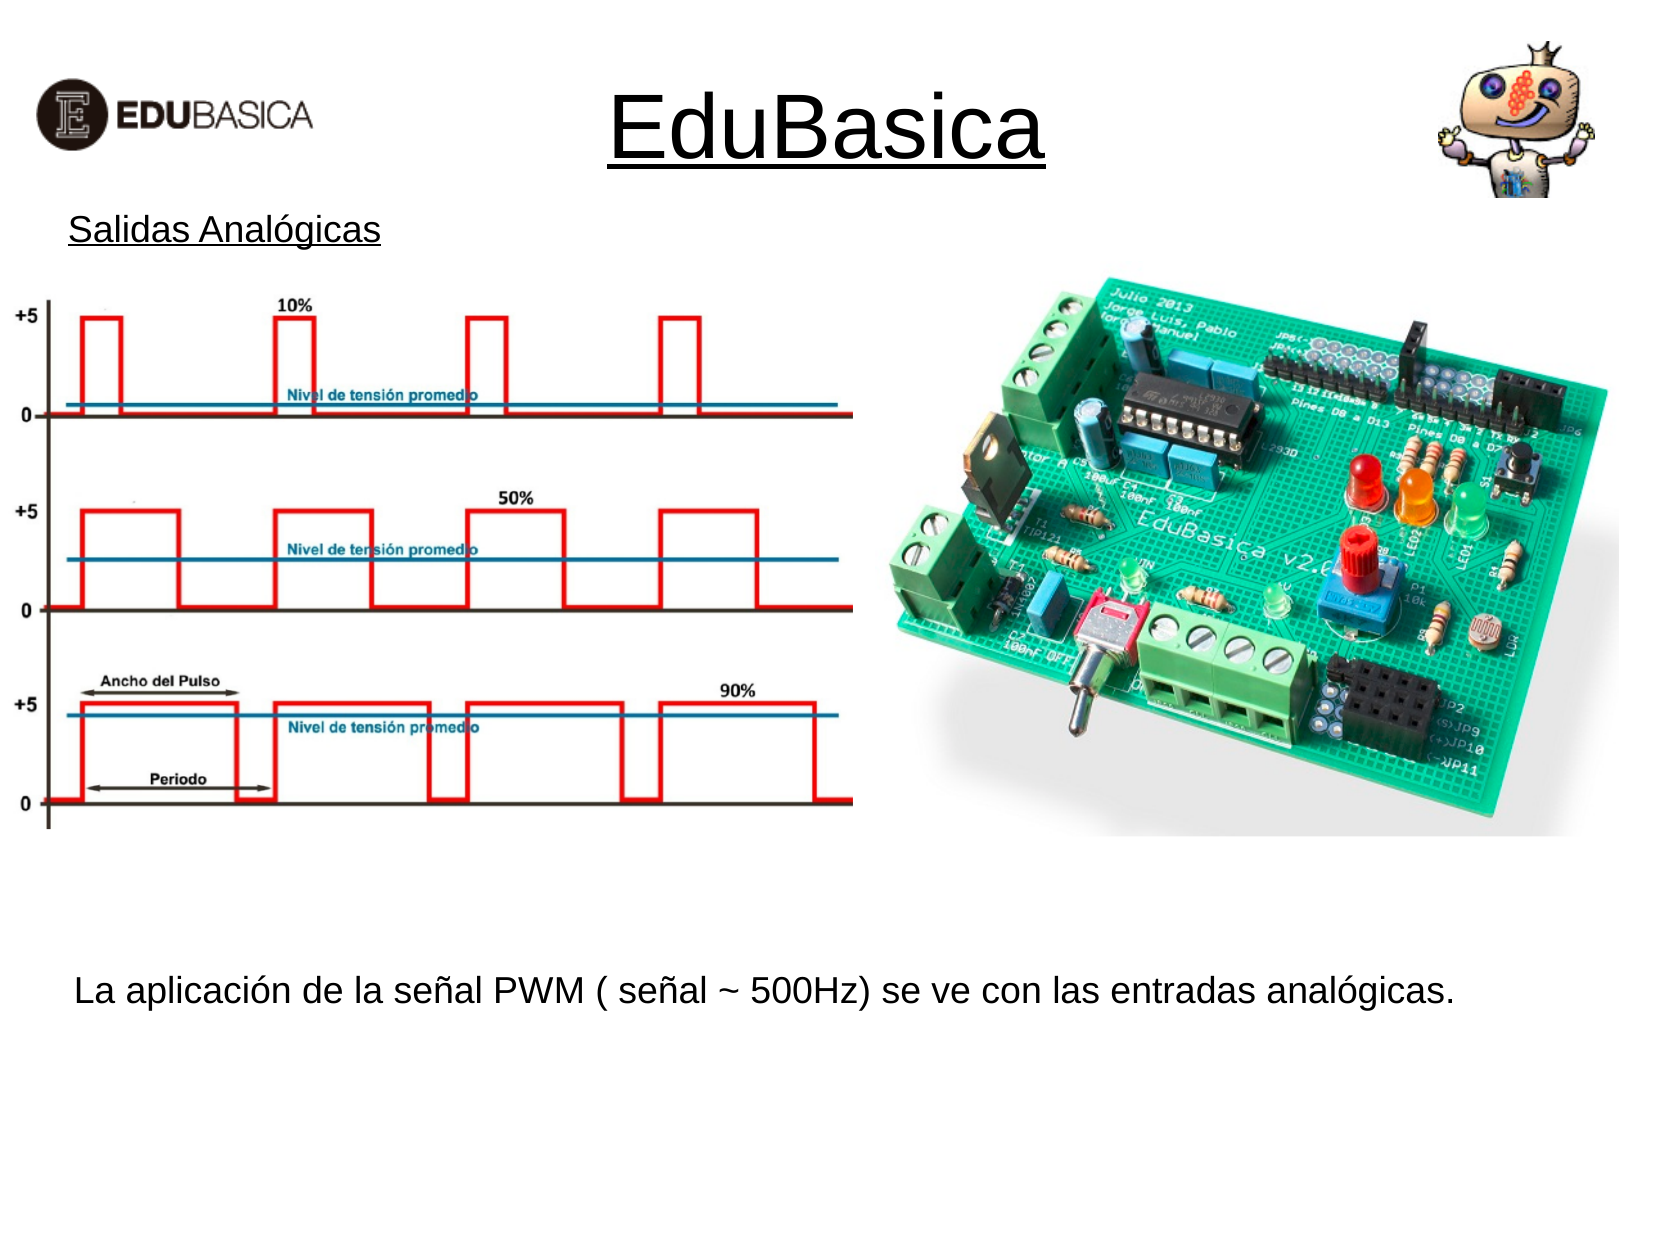

# EduBasica
Salidas Analógicas
La aplicación de la señal PWM ( señal ~ 500Hz) se ve con las entradas analógicas.